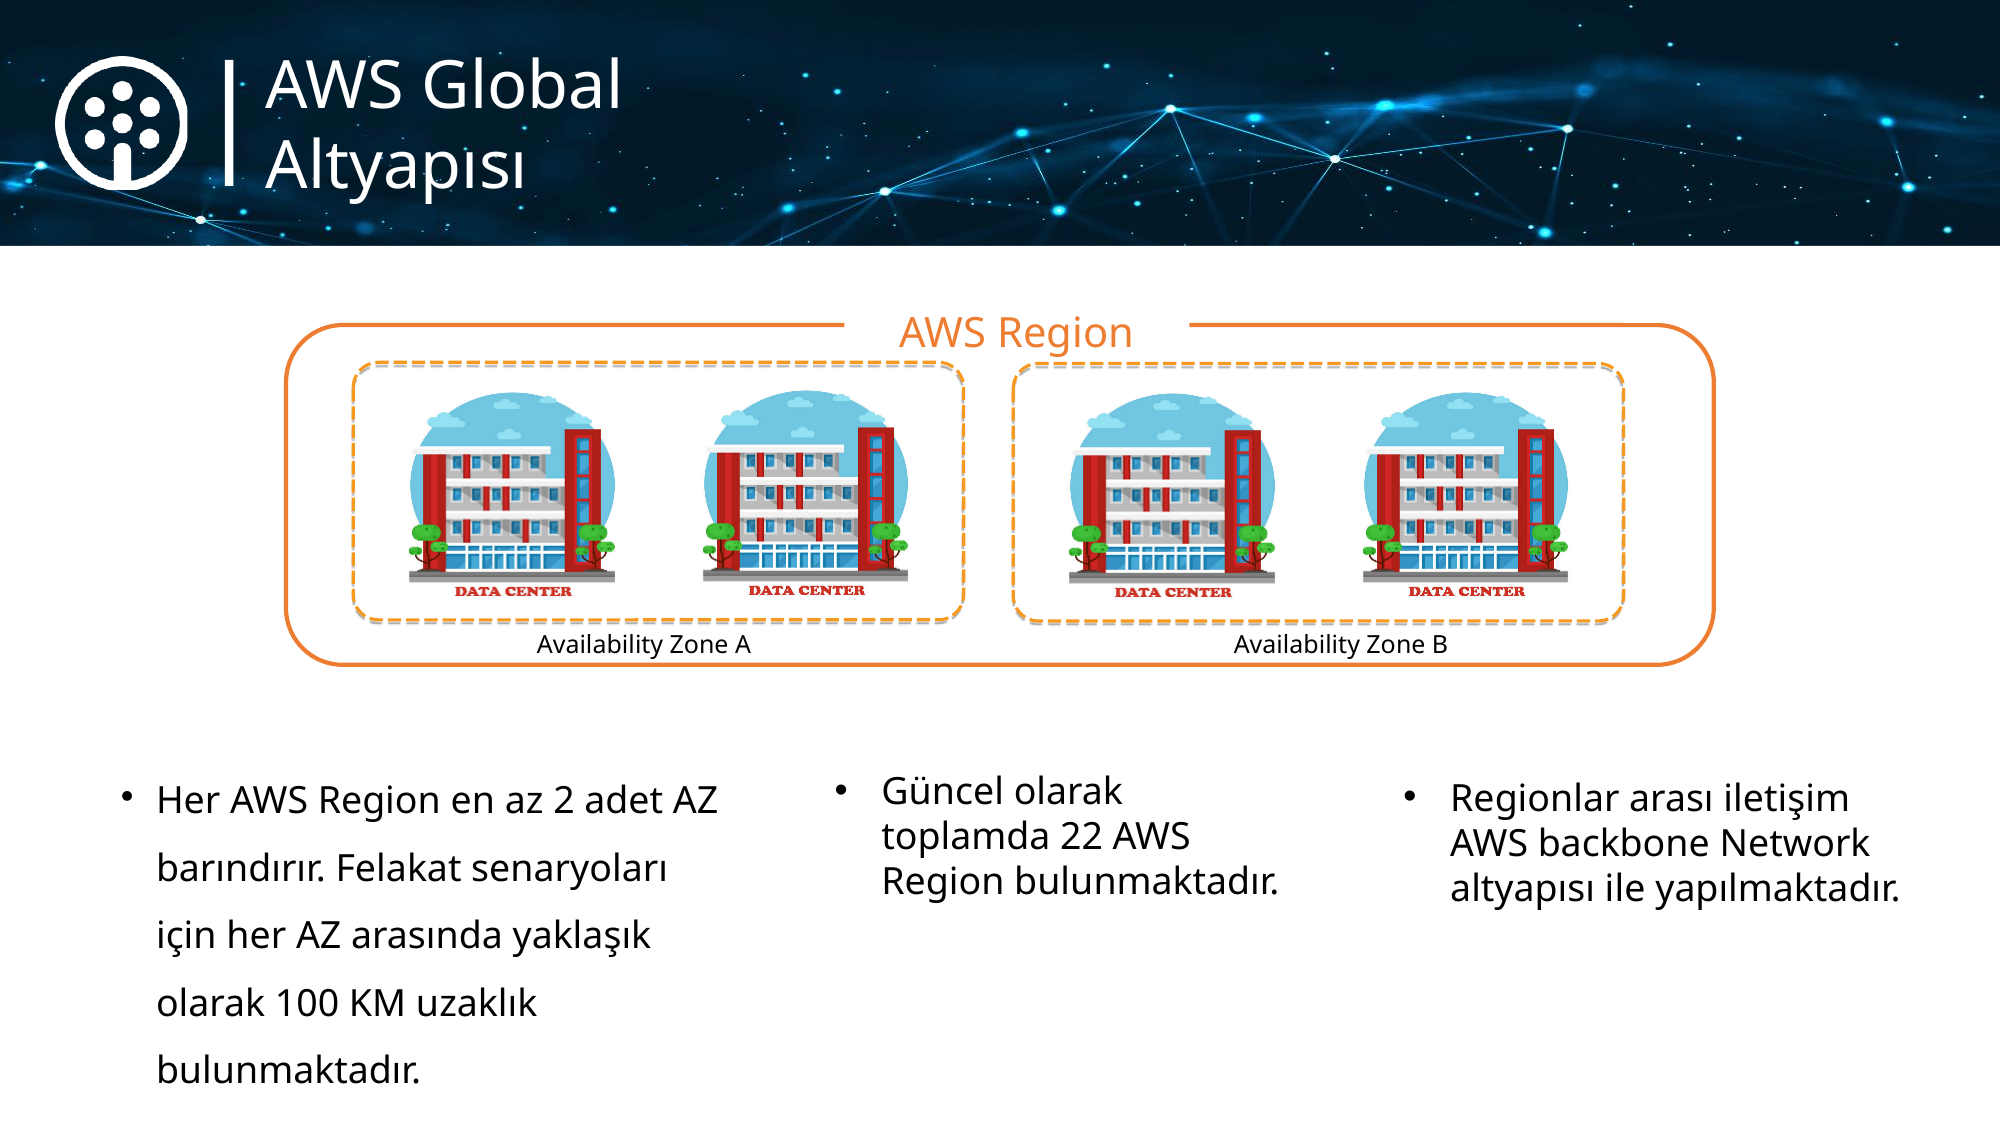

AWS Global
Altyapısı
AWS Region
Availability Zone A
Availability Zone B
Her AWS Region en az 2 adet AZ barındırır. Felakat senaryoları için her AZ arasında yaklaşık olarak 100 KM uzaklık bulunmaktadır.
Güncel olarak toplamda 22 AWS Region bulunmaktadır.
Regionlar arası iletişim AWS backbone Network altyapısı ile yapılmaktadır.